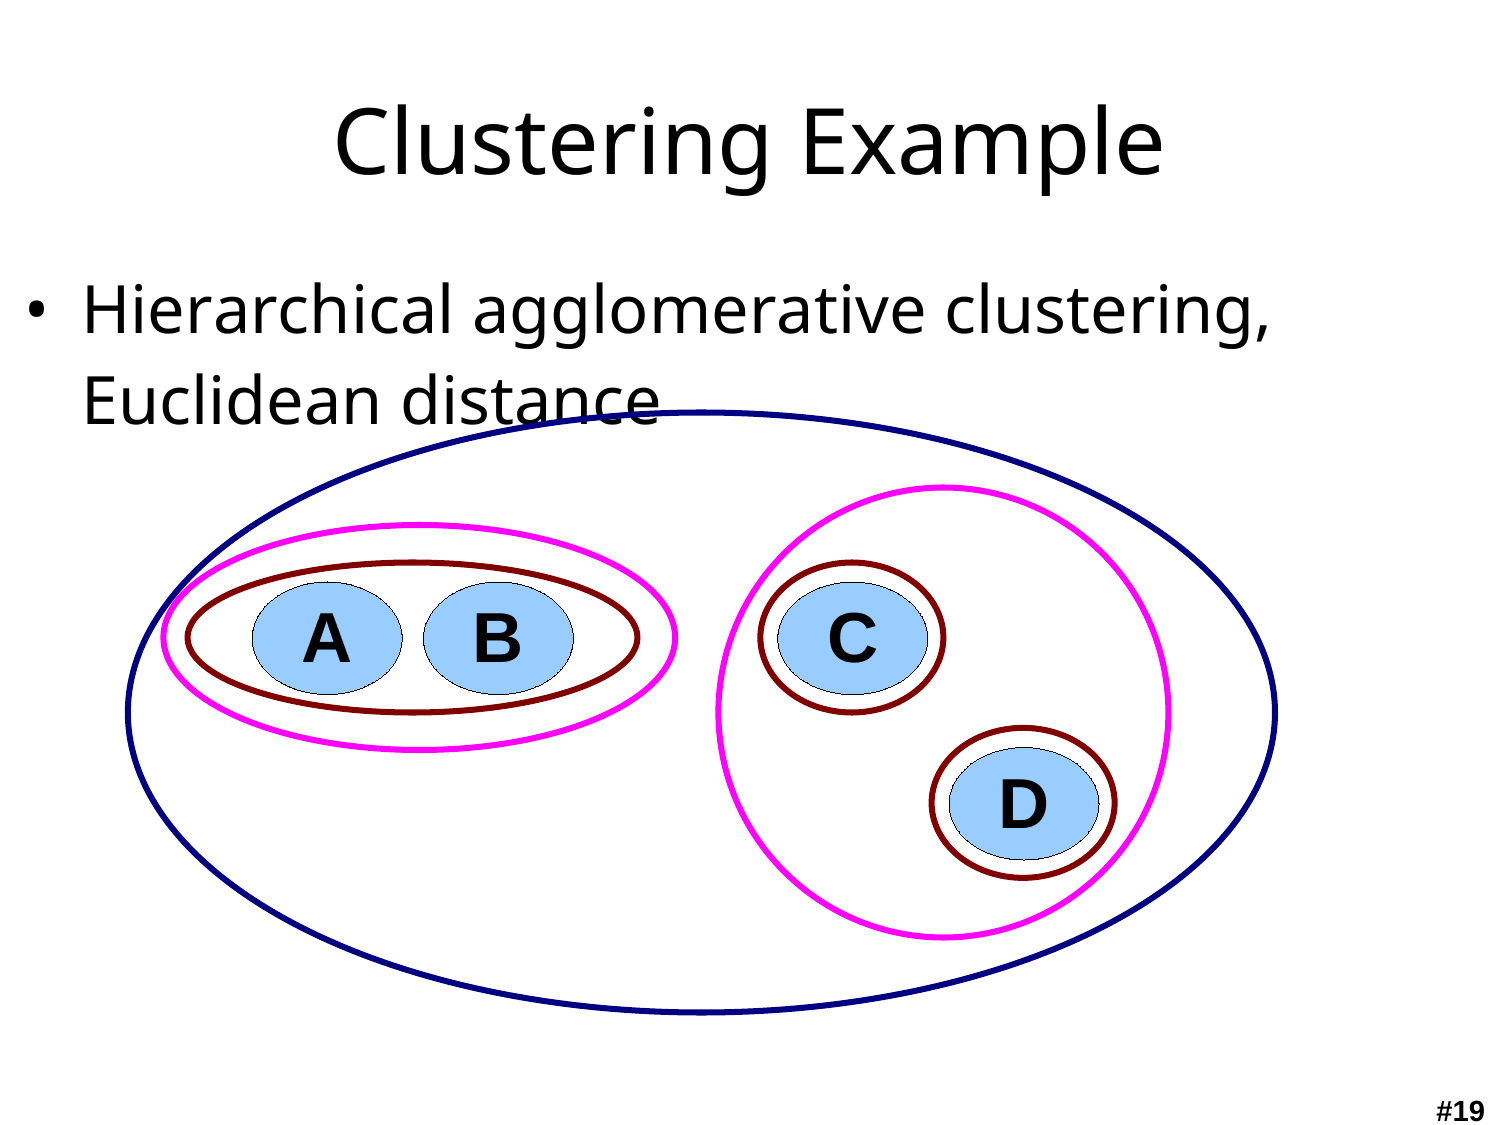

# Clustering Example
Hierarchical agglomerative clustering, Euclidean distance
A
B
C
D
19